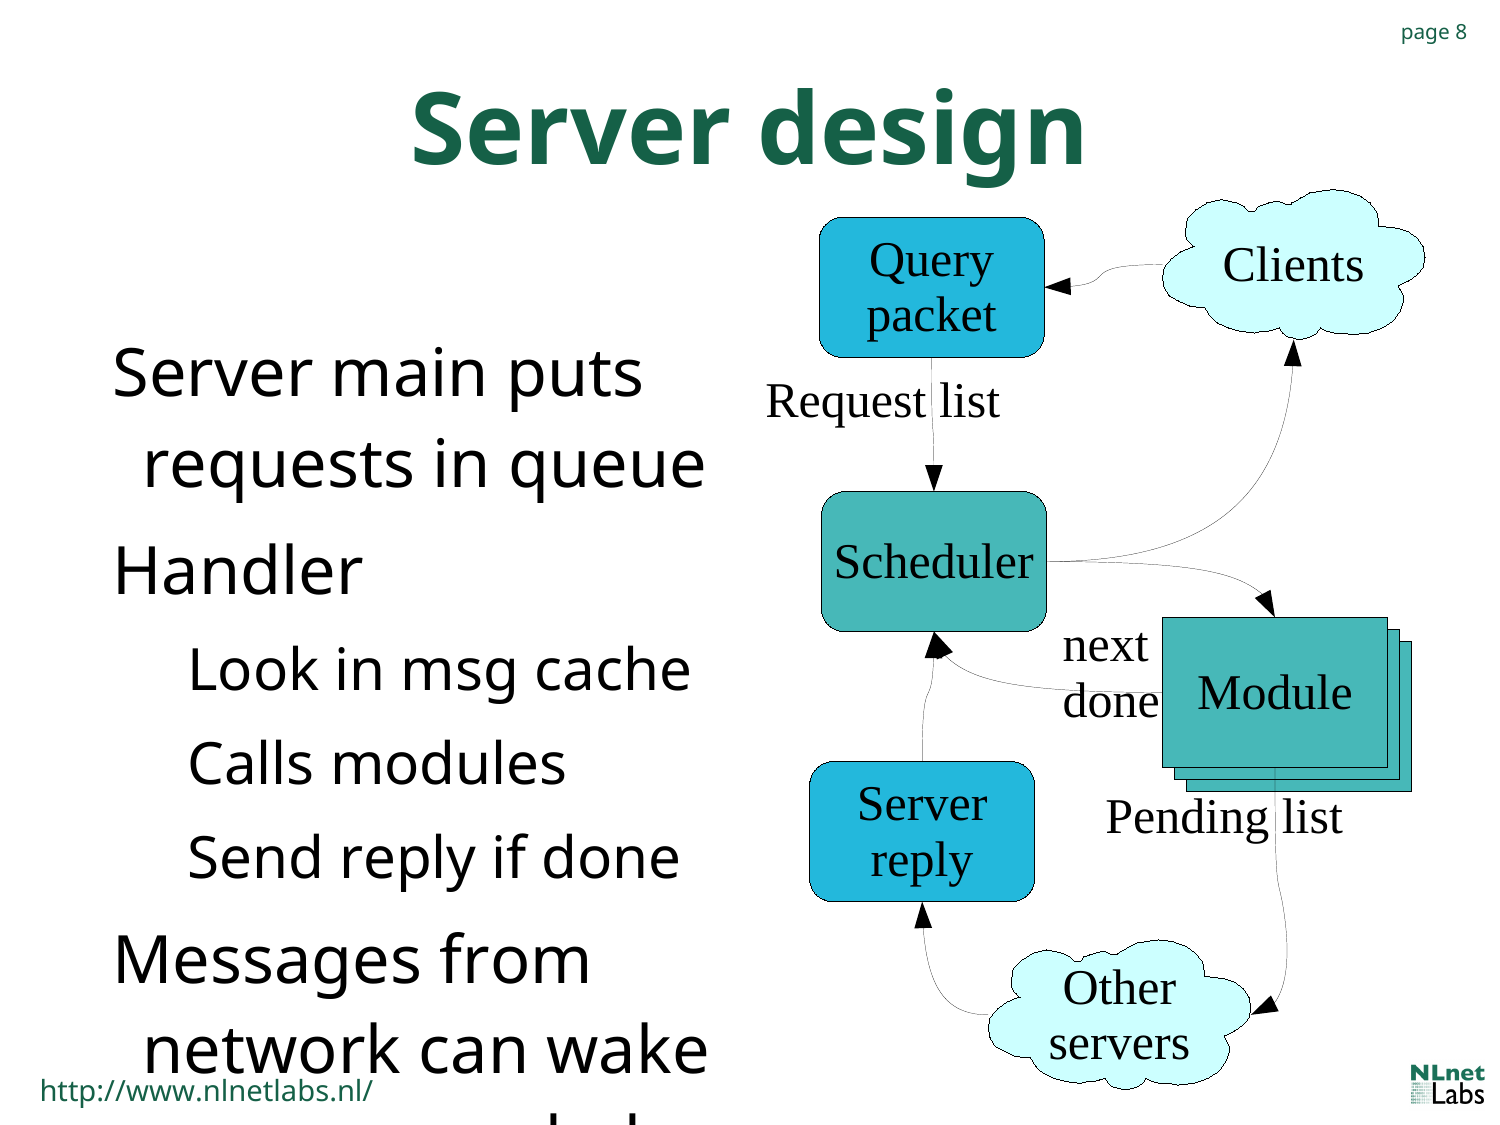

# Server design
Clients
Query
packet
Server main puts requests in queue
Handler
Look in msg cache
Calls modules
Send reply if done
Messages from network can wake up a suspended request
Request list
Scheduler
next
done
Module
Server
reply
Pending list
Other
servers